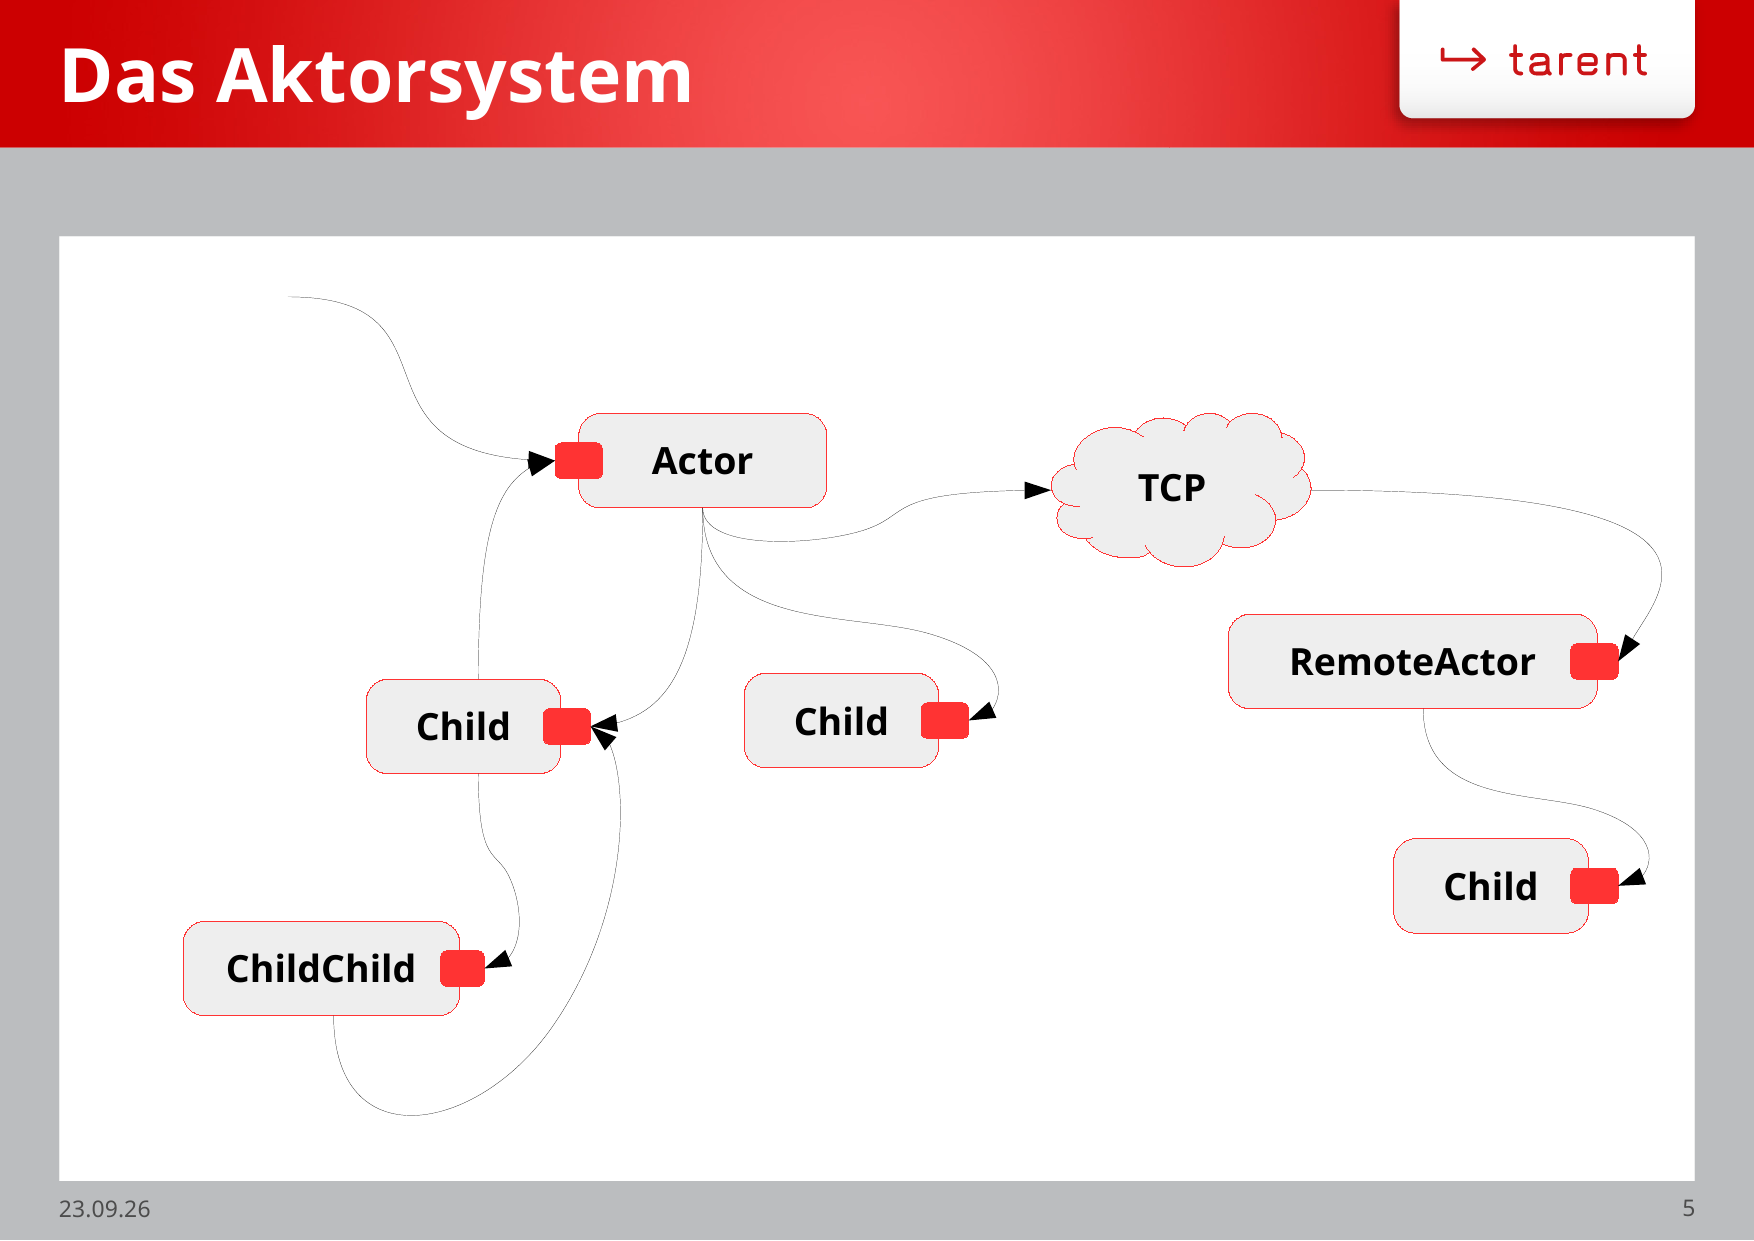

# Das Aktorsystem
Actor
TCP
RemoteActor
Child
Child
Child
ChildChild